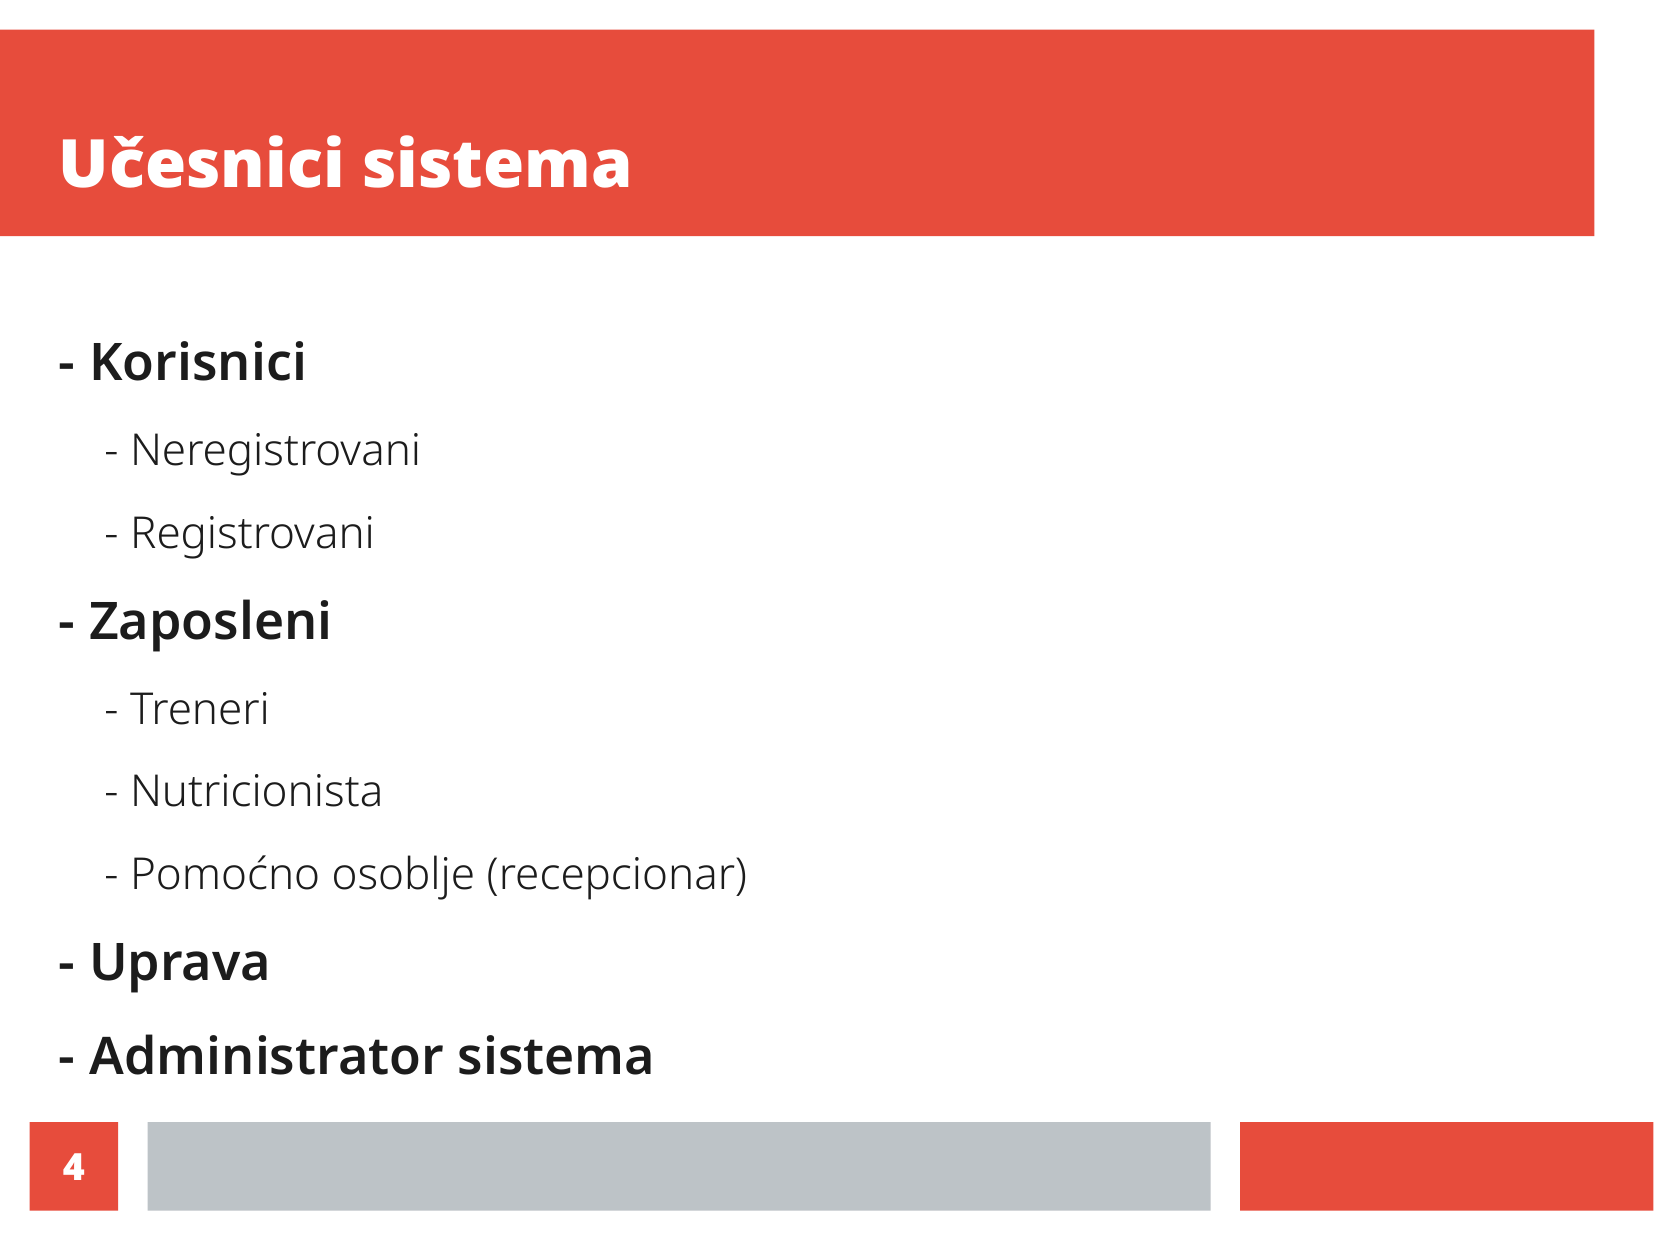

# Učesnici sistema
- Korisnici
- Neregistrovani
- Registrovani
- Zaposleni
- Treneri
- Nutricionista
- Pomoćno osoblje (recepcionar)
- Uprava
- Administrator sistema
4